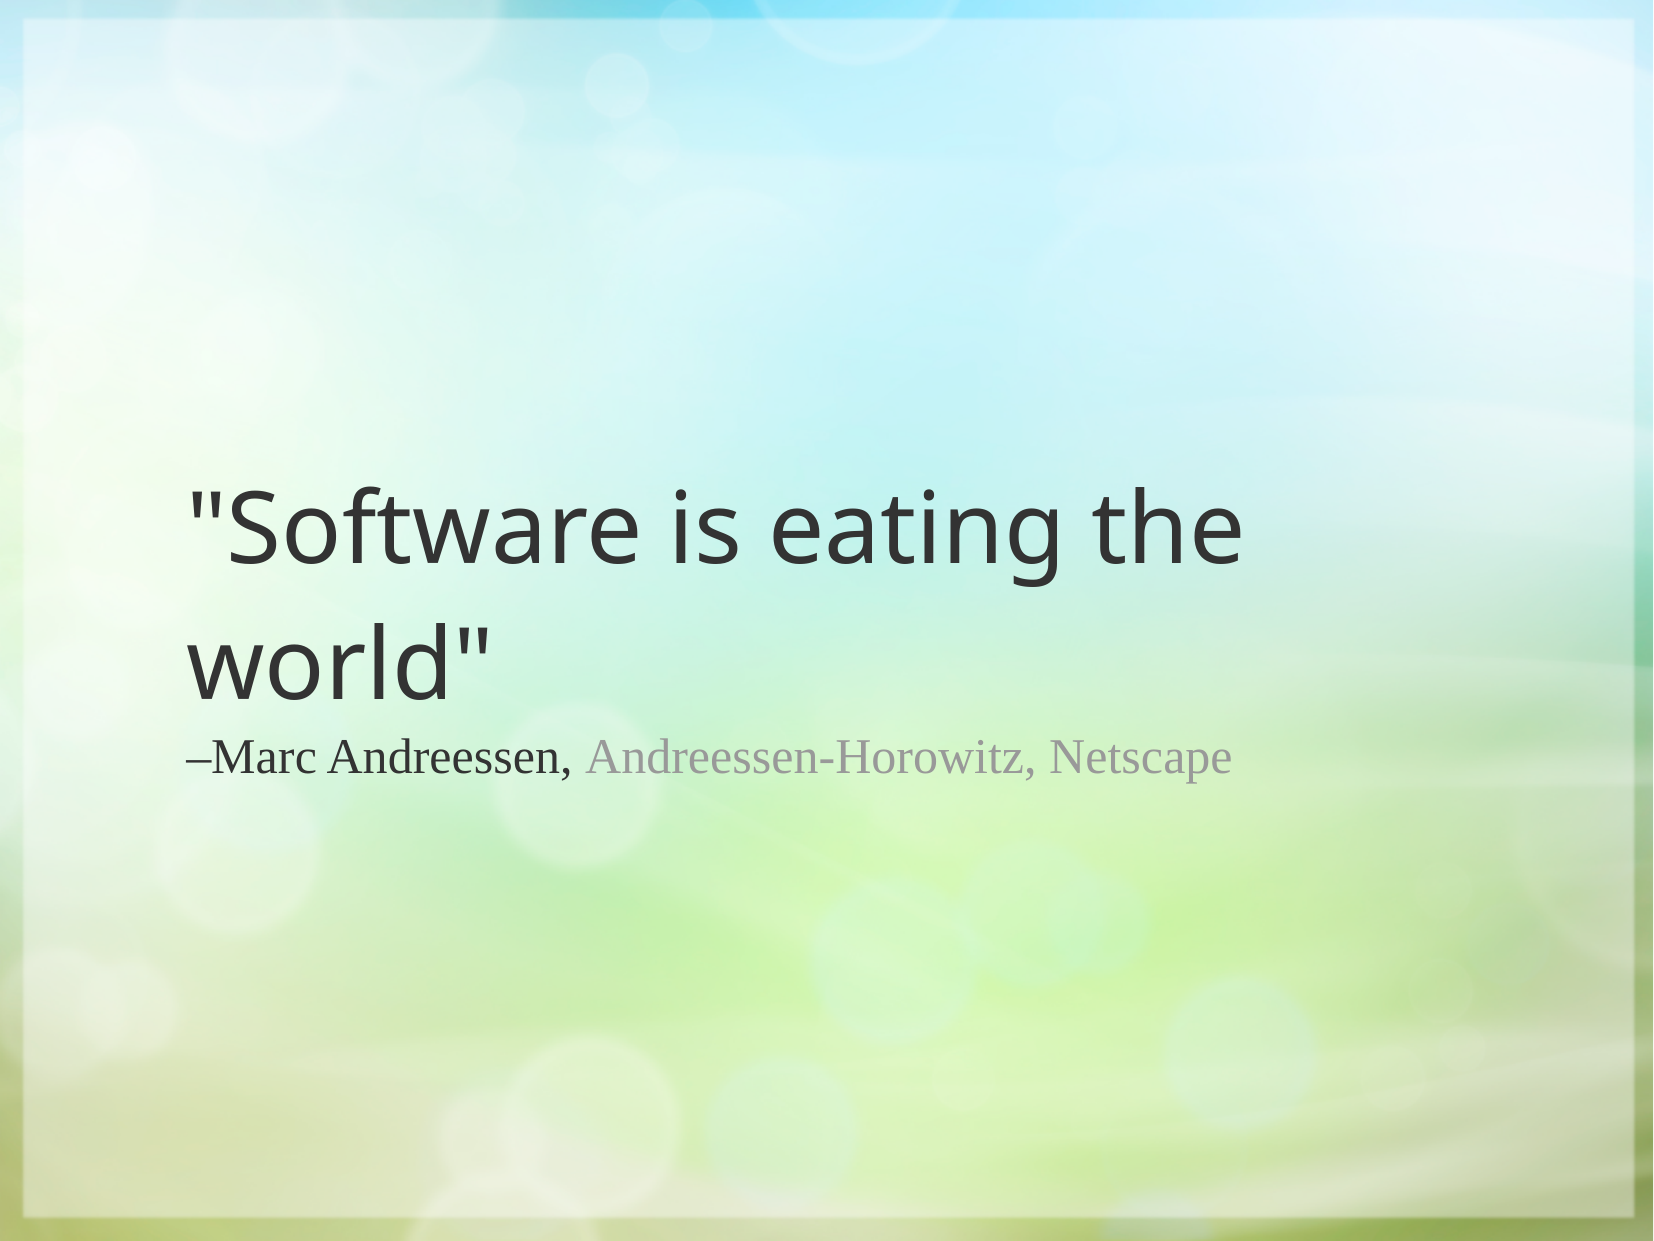

# "Software is eating the world"
–Marc Andreessen, Andreessen-Horowitz, Netscape